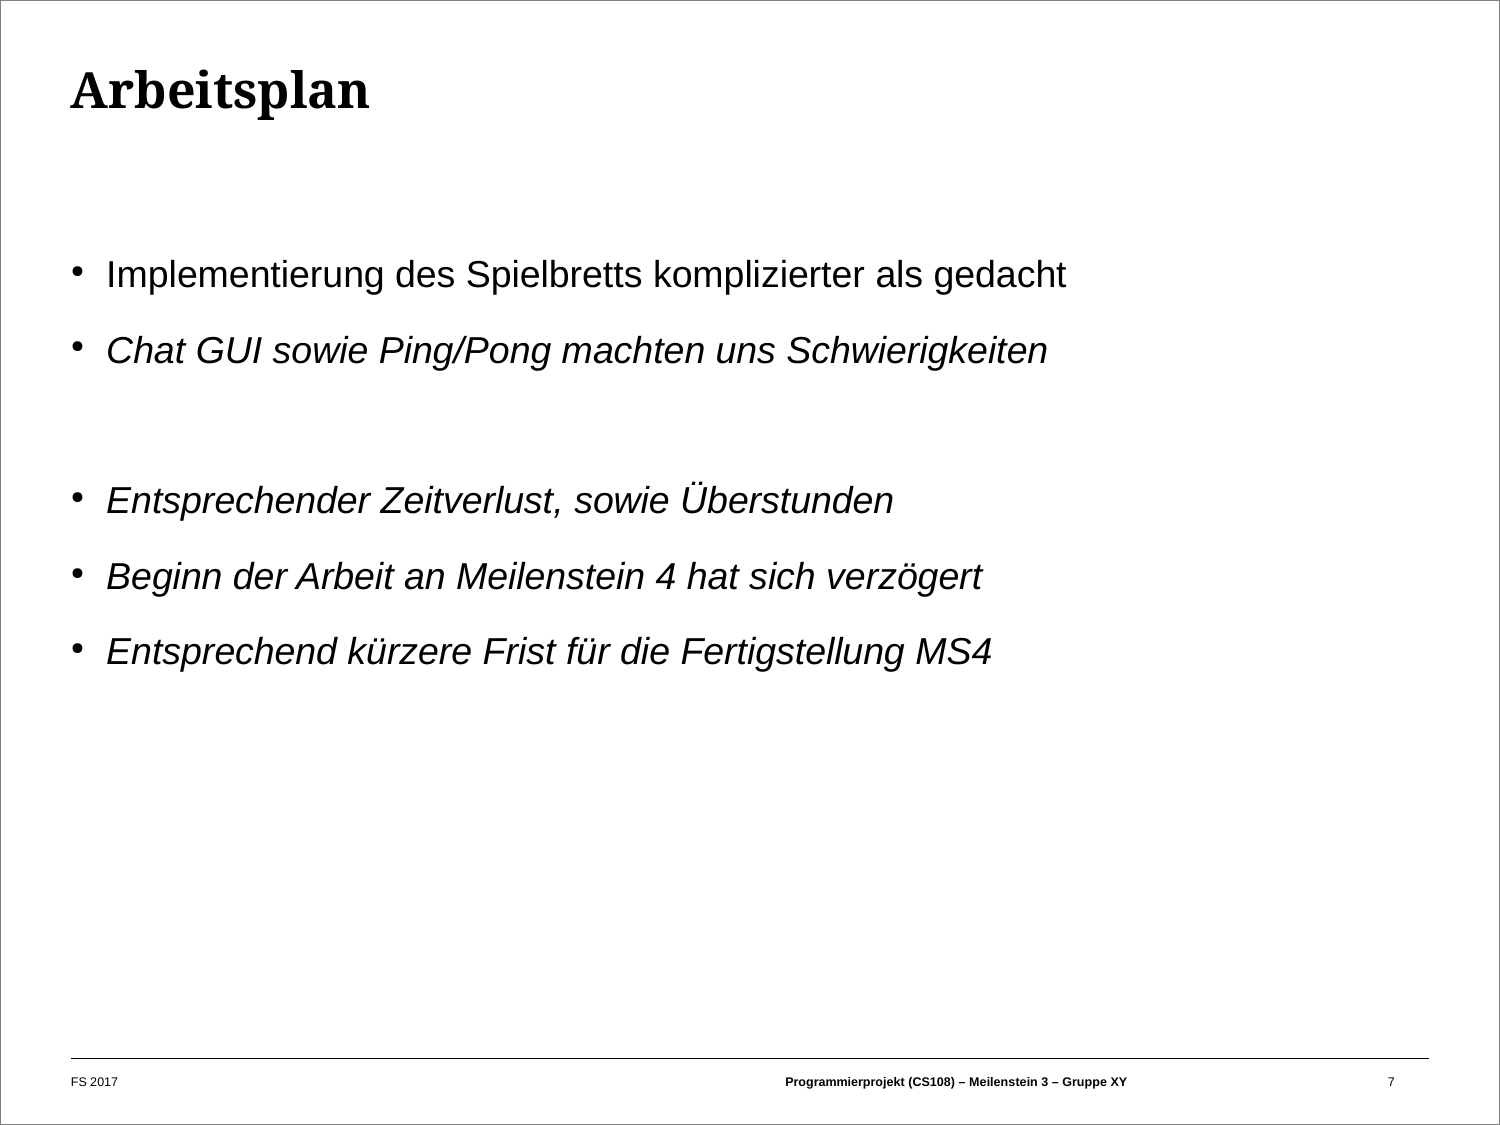

# Arbeitsplan
Implementierung des Spielbretts komplizierter als gedacht
Chat GUI sowie Ping/Pong machten uns Schwierigkeiten
Entsprechender Zeitverlust, sowie Überstunden
Beginn der Arbeit an Meilenstein 4 hat sich verzögert
Entsprechend kürzere Frist für die Fertigstellung MS4
FS 2017
Programmierprojekt (CS108) – Meilenstein 3 – Gruppe XY